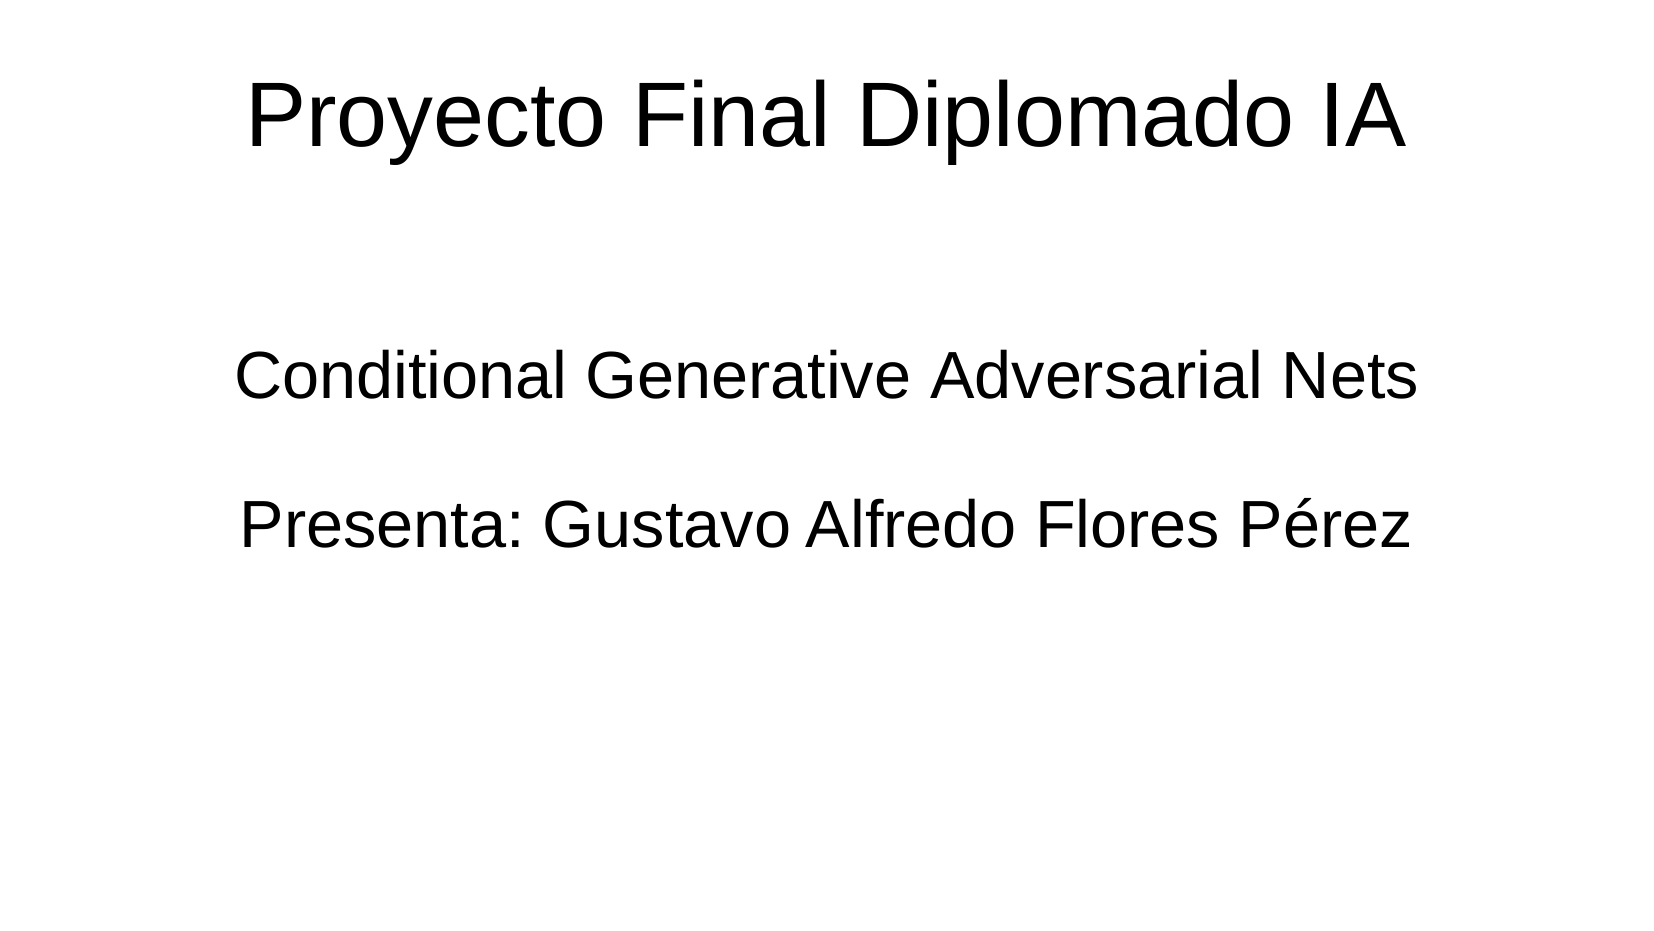

# Proyecto Final Diplomado IA
Conditional Generative Adversarial Nets
Presenta: Gustavo Alfredo Flores Pérez